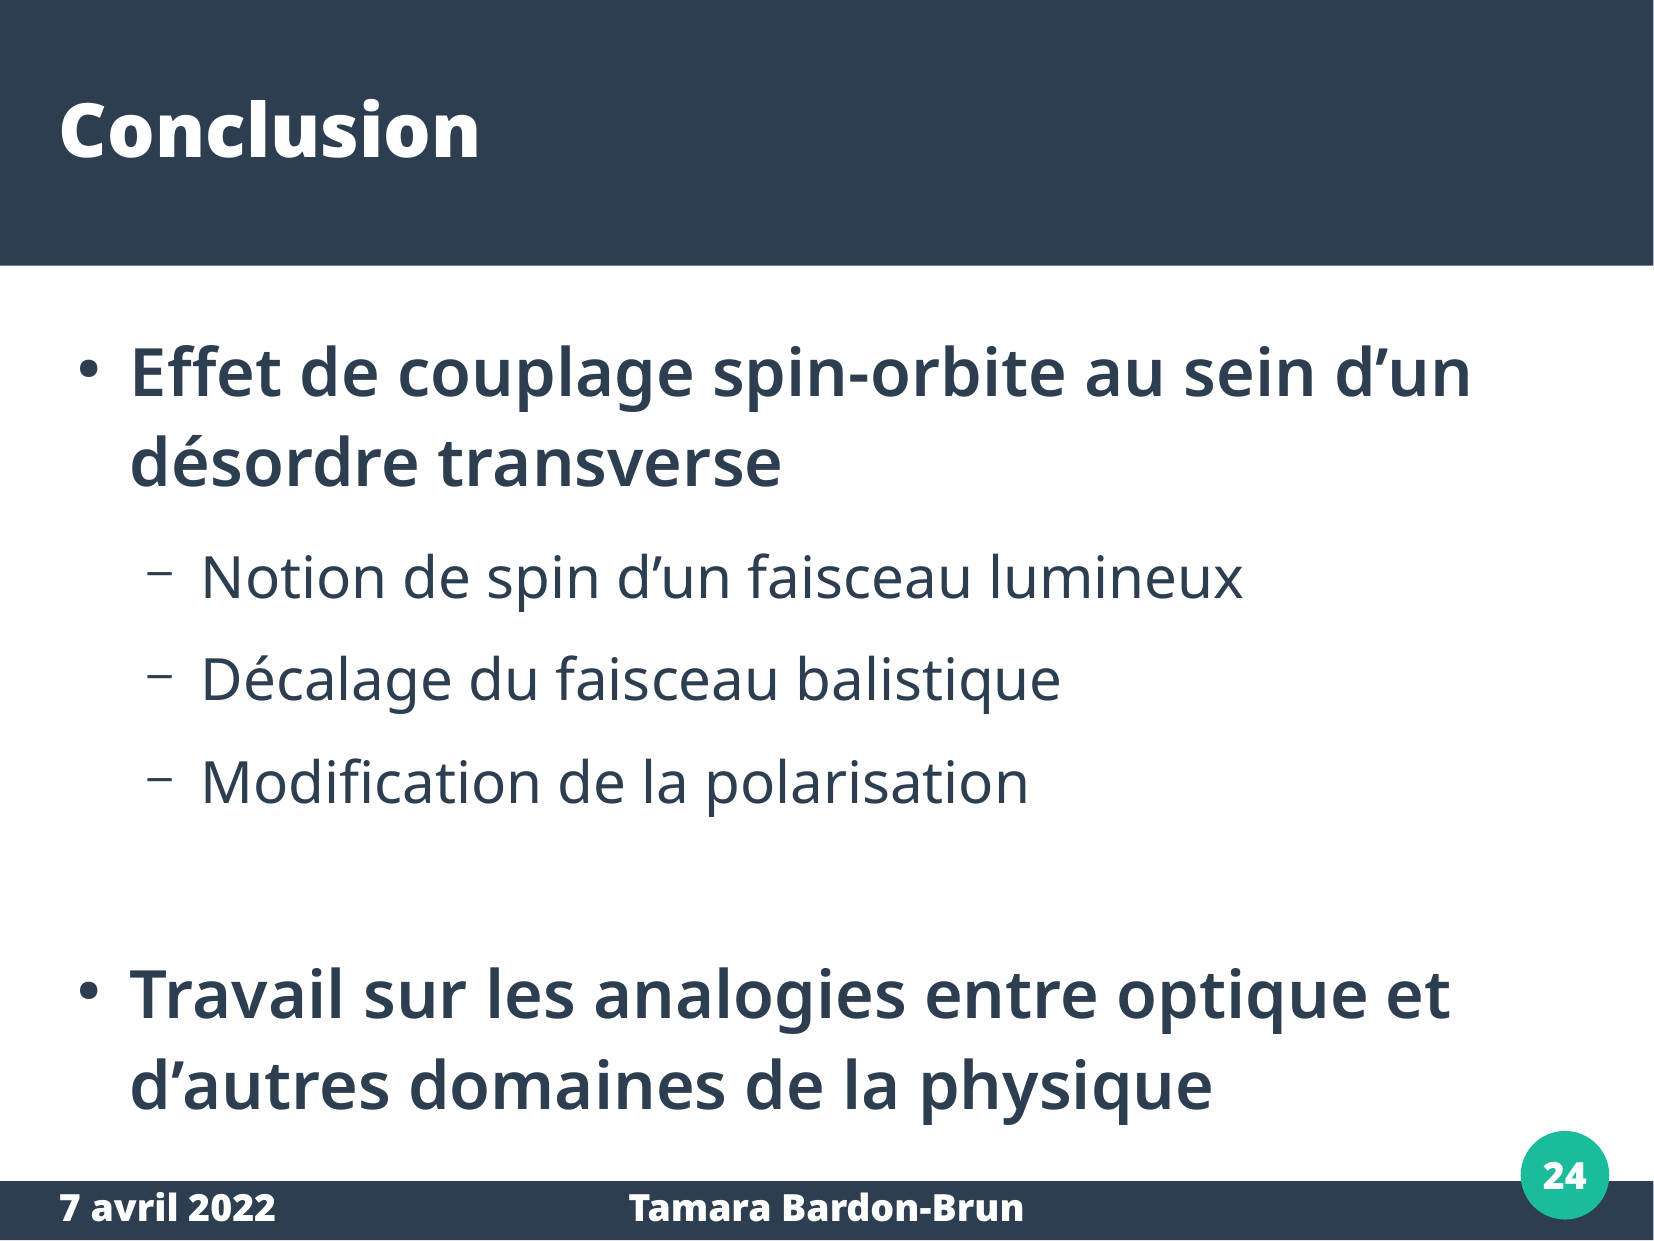

# Conclusion
Effet de couplage spin-orbite au sein d’un désordre transverse
Notion de spin d’un faisceau lumineux
Décalage du faisceau balistique
Modification de la polarisation
Travail sur les analogies entre optique et d’autres domaines de la physique
24
7 avril 2022
Tamara Bardon-Brun